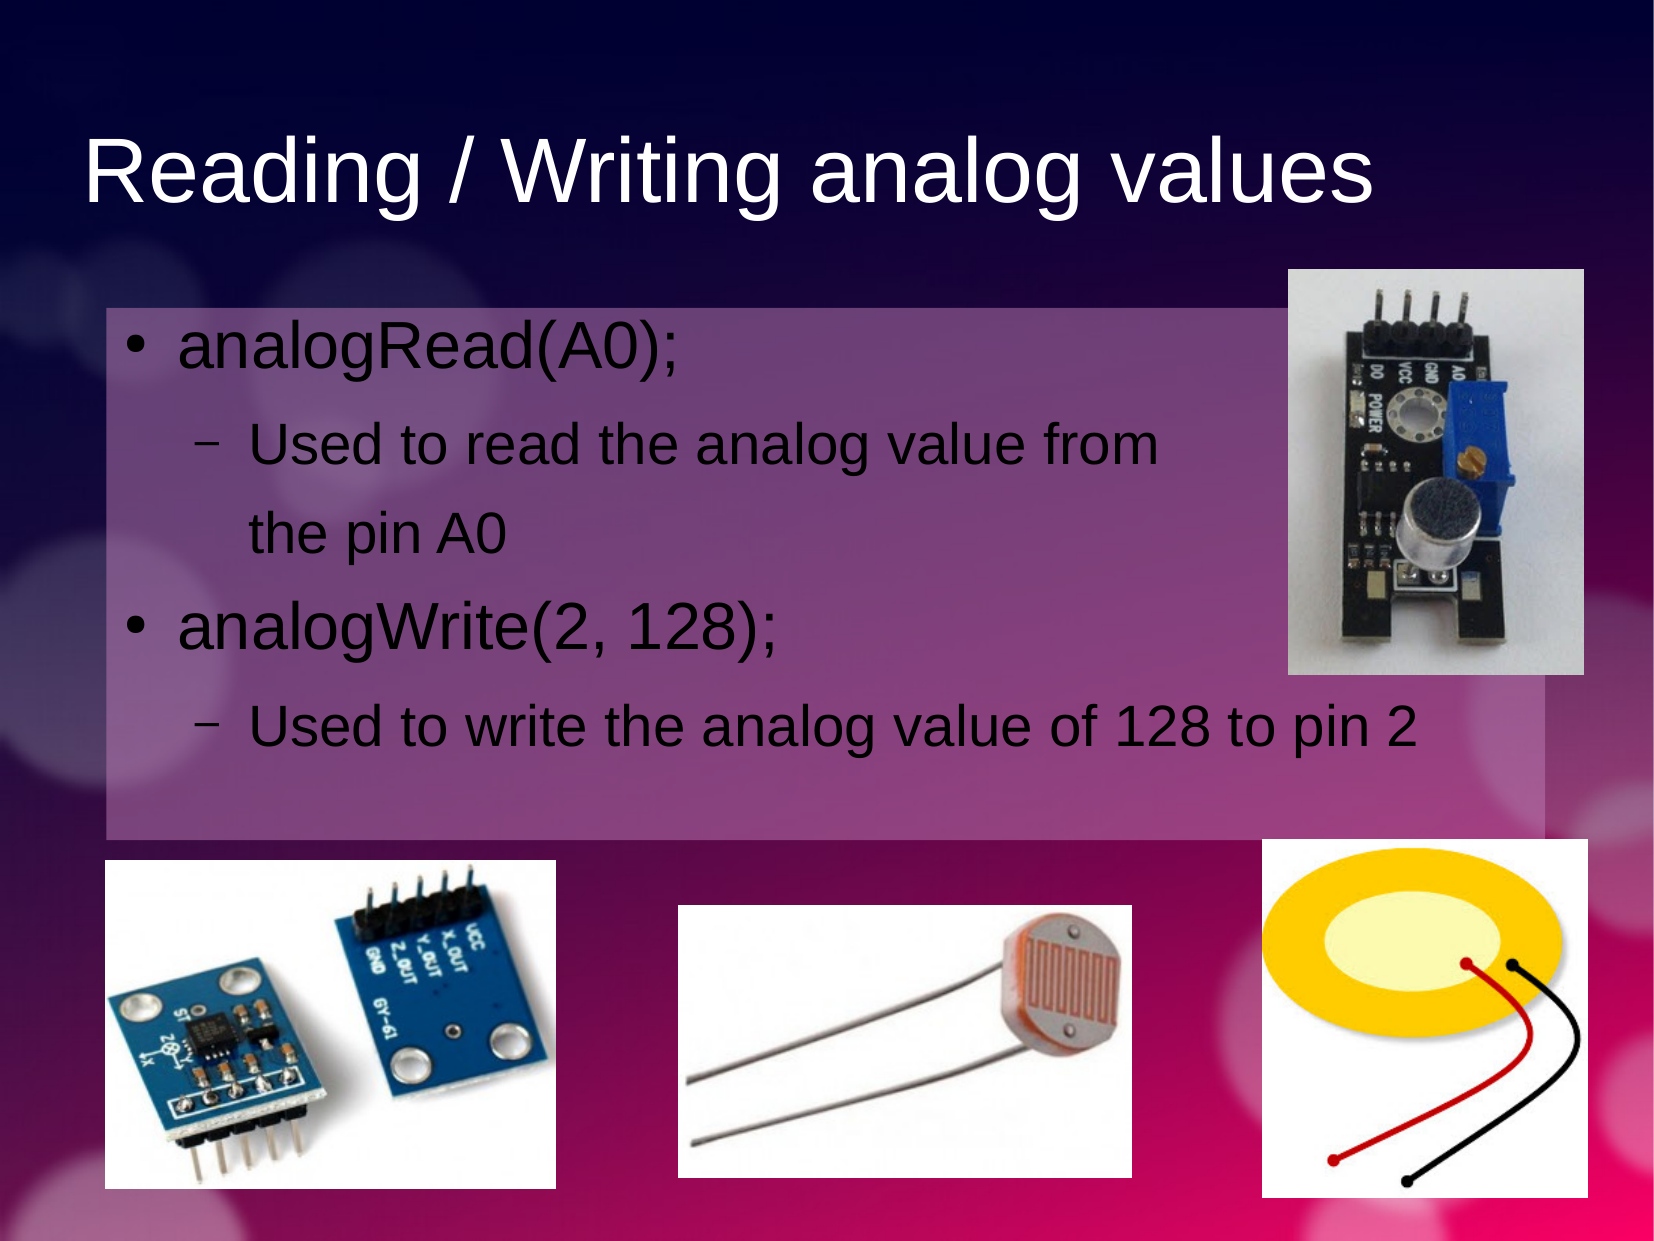

# Reading / Writing analog values
analogRead(A0);
Used to read the analog value from
the pin A0
analogWrite(2, 128);
Used to write the analog value of 128 to pin 2